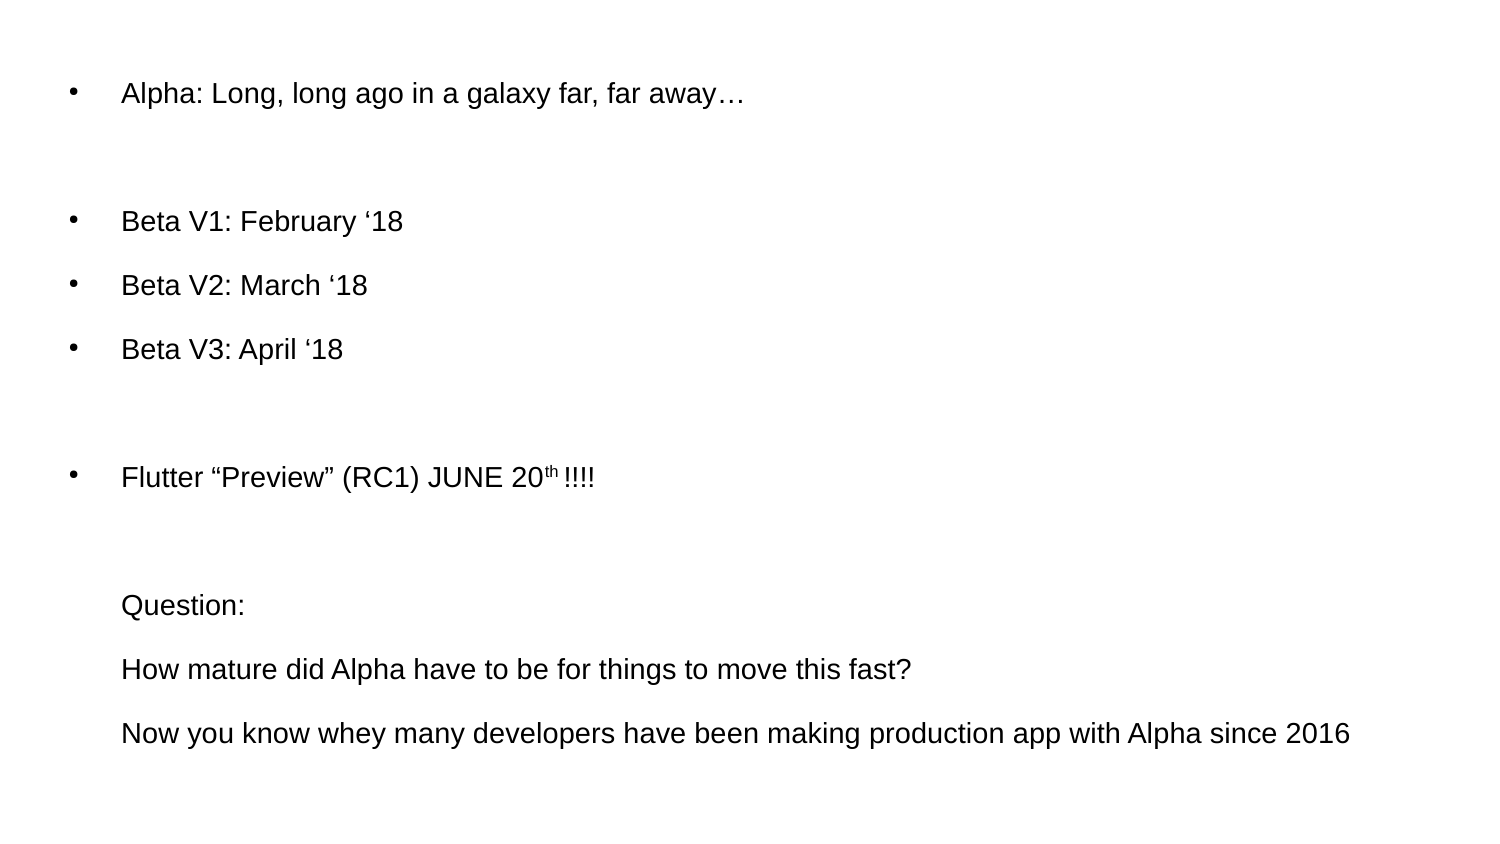

# Alpha: Long, long ago in a galaxy far, far away…
Beta V1: February ‘18
Beta V2: March ‘18
Beta V3: April ‘18
Flutter “Preview” (RC1) JUNE 20th !!!!
Question:
How mature did Alpha have to be for things to move this fast?
Now you know whey many developers have been making production app with Alpha since 2016